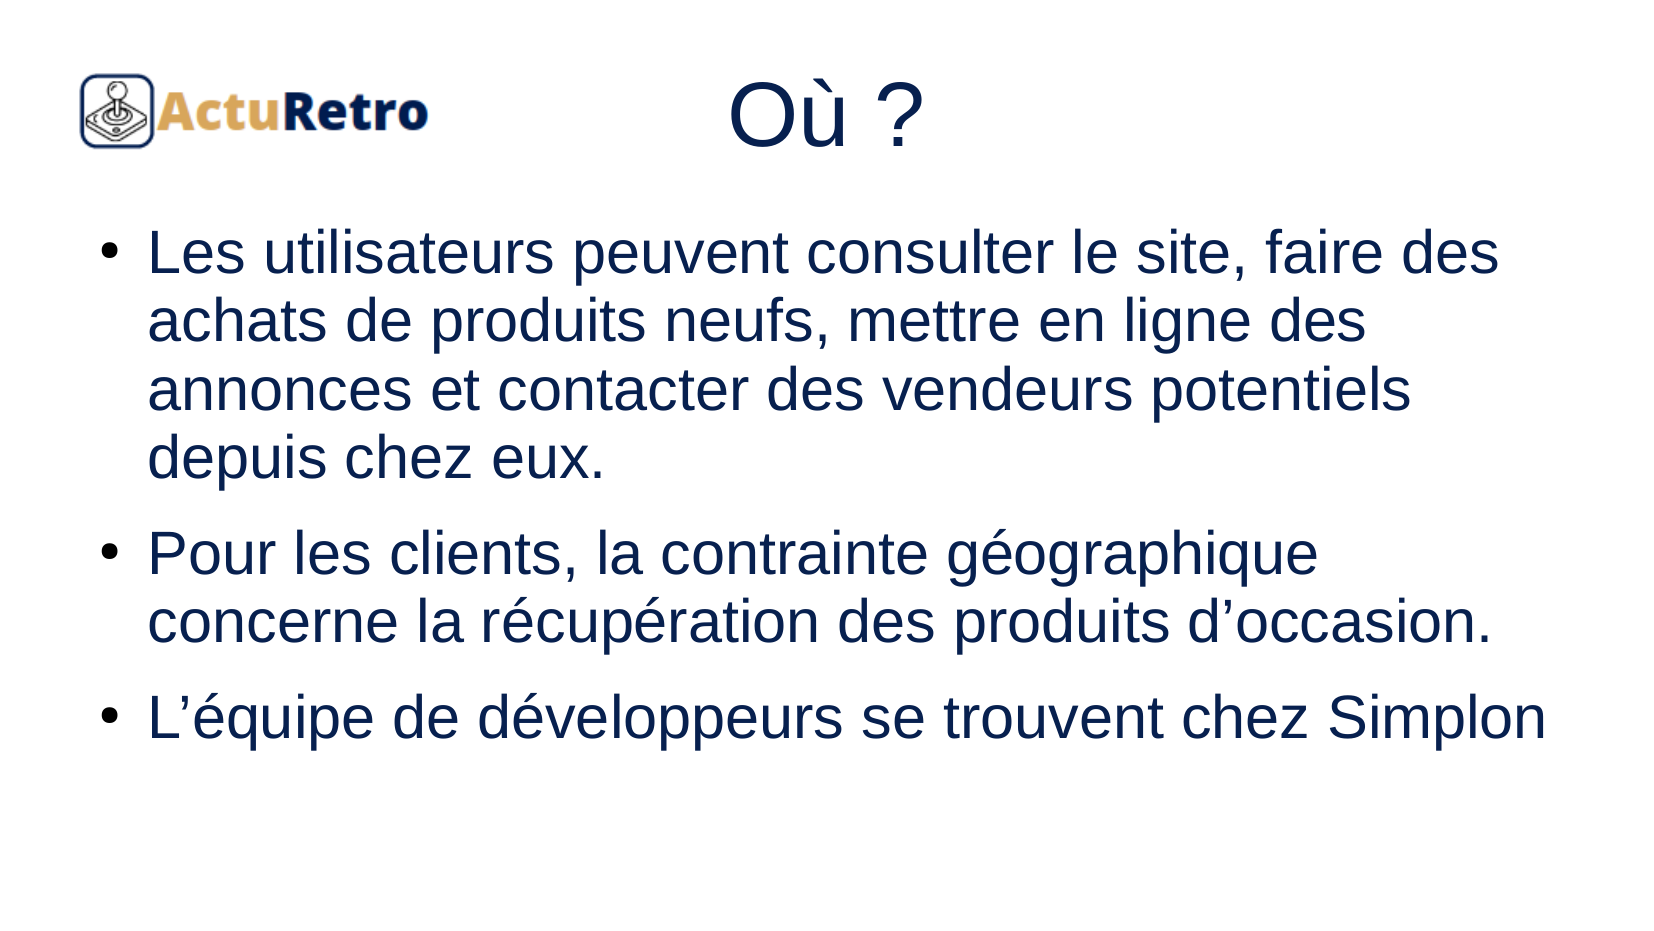

# Où ?
Les utilisateurs peuvent consulter le site, faire des achats de produits neufs, mettre en ligne des annonces et contacter des vendeurs potentiels depuis chez eux.
Pour les clients, la contrainte géographique concerne la récupération des produits d’occasion.
L’équipe de développeurs se trouvent chez Simplon